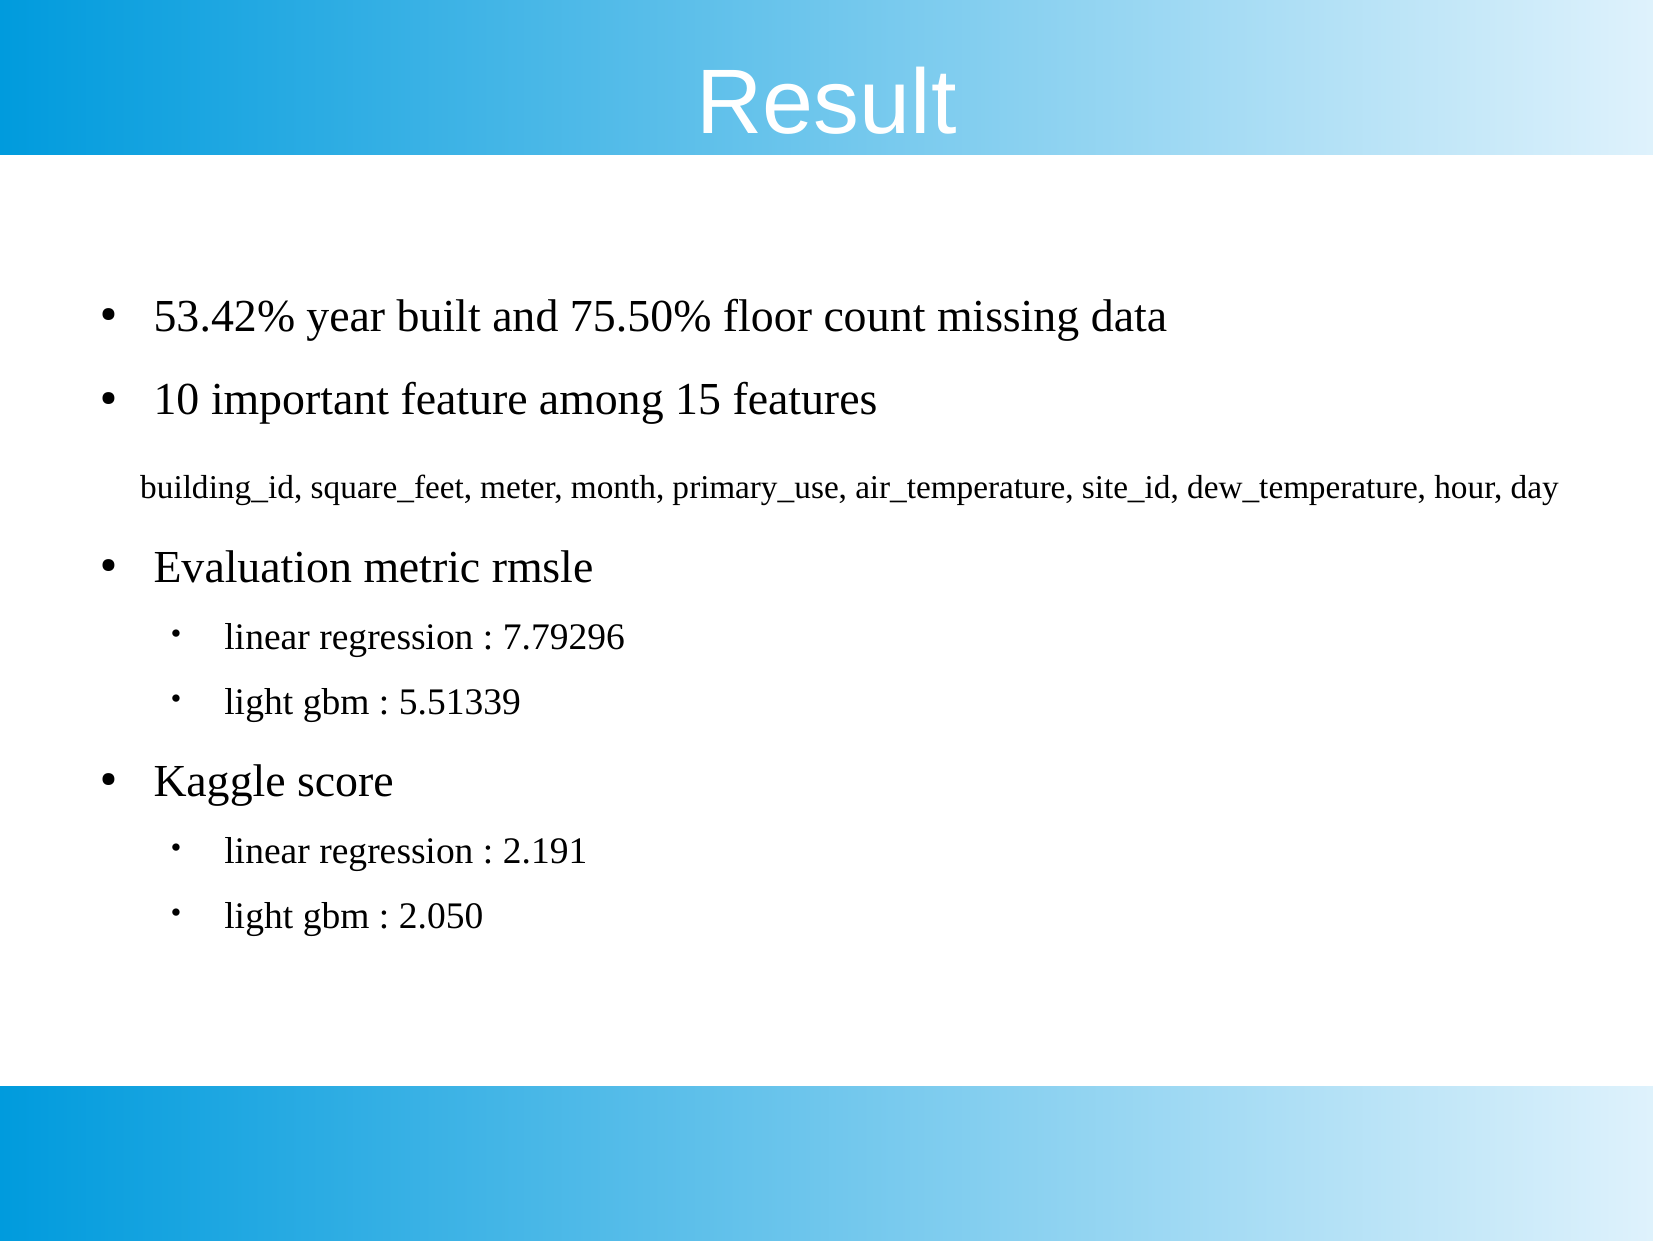

# Result
53.42% year built and 75.50% floor count missing data
10 important feature among 15 features
 building_id, square_feet, meter, month, primary_use, air_temperature, site_id, dew_temperature, hour, day
Evaluation metric rmsle
linear regression : 7.79296
light gbm : 5.51339
Kaggle score
linear regression : 2.191
light gbm : 2.050